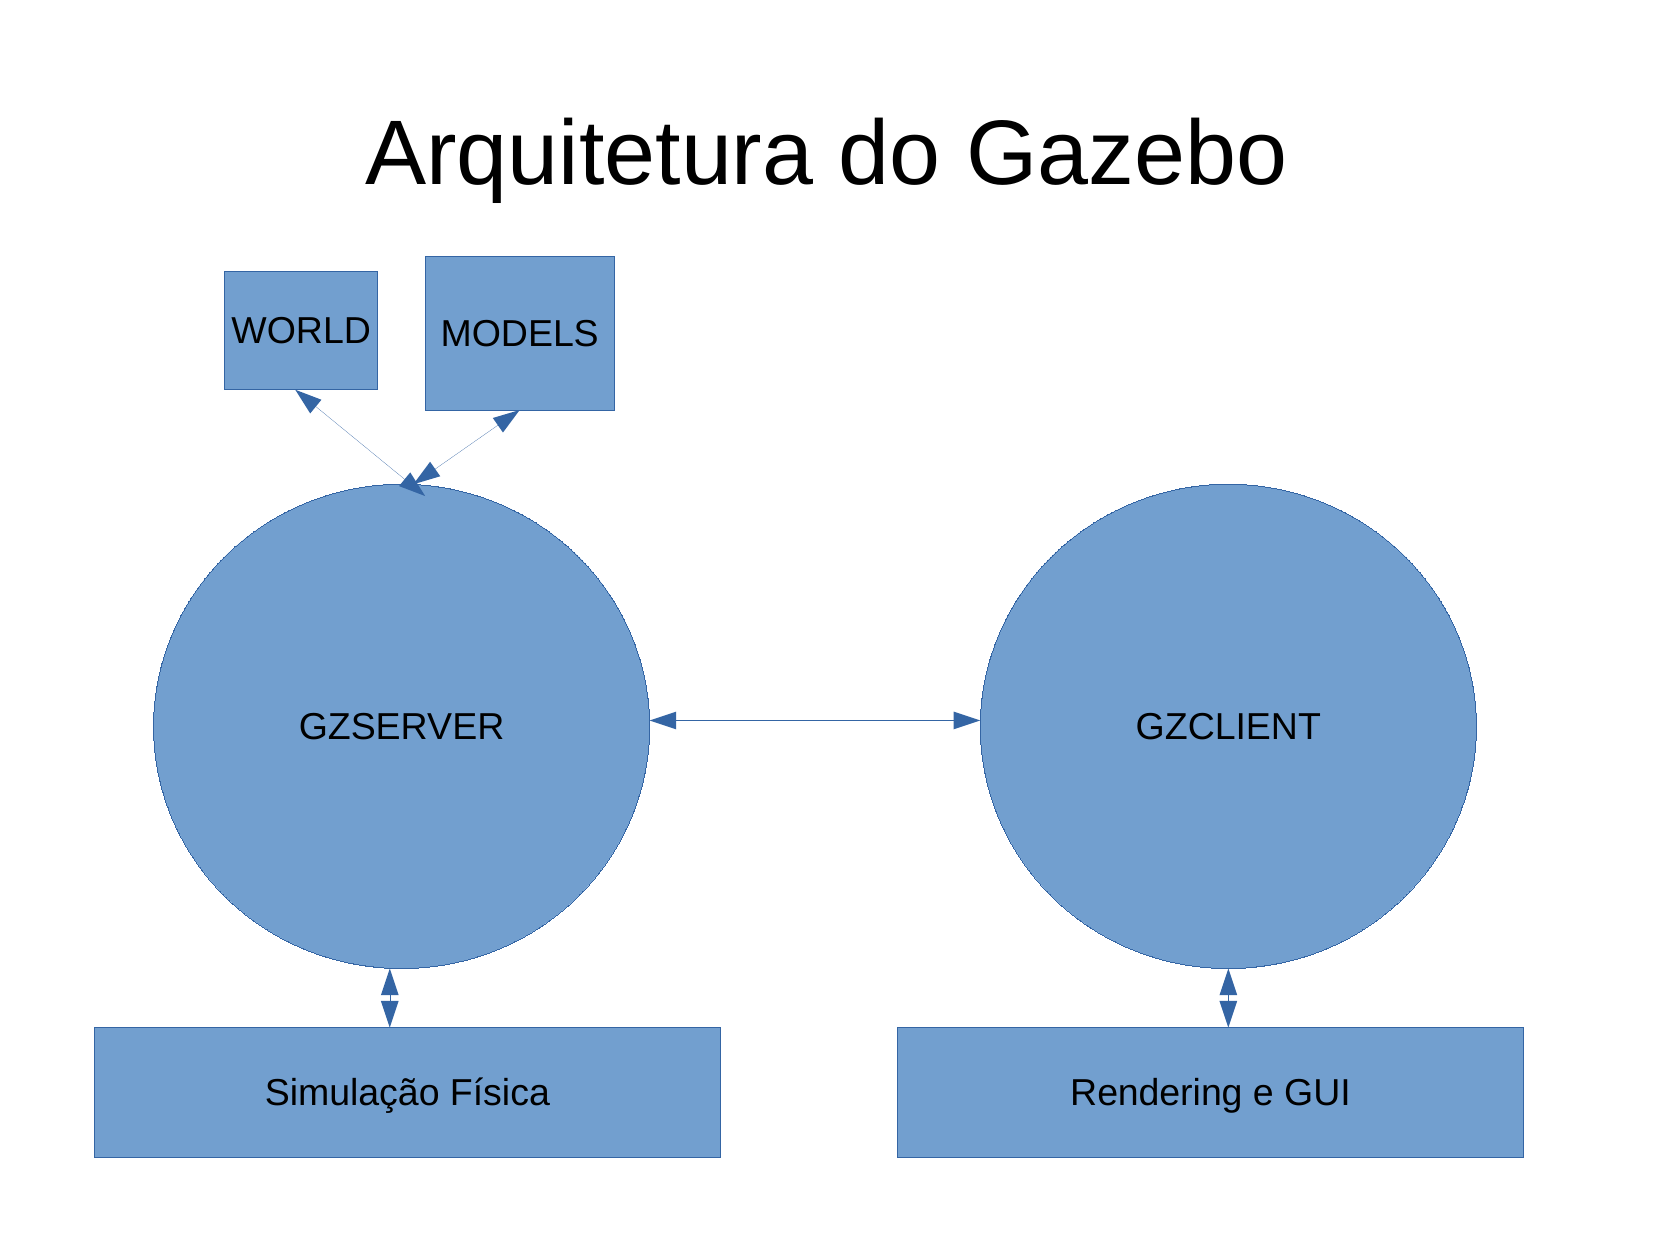

# Arquitetura do Gazebo
MODELS
WORLD
GZSERVER
GZCLIENT
Simulação Física
Rendering e GUI